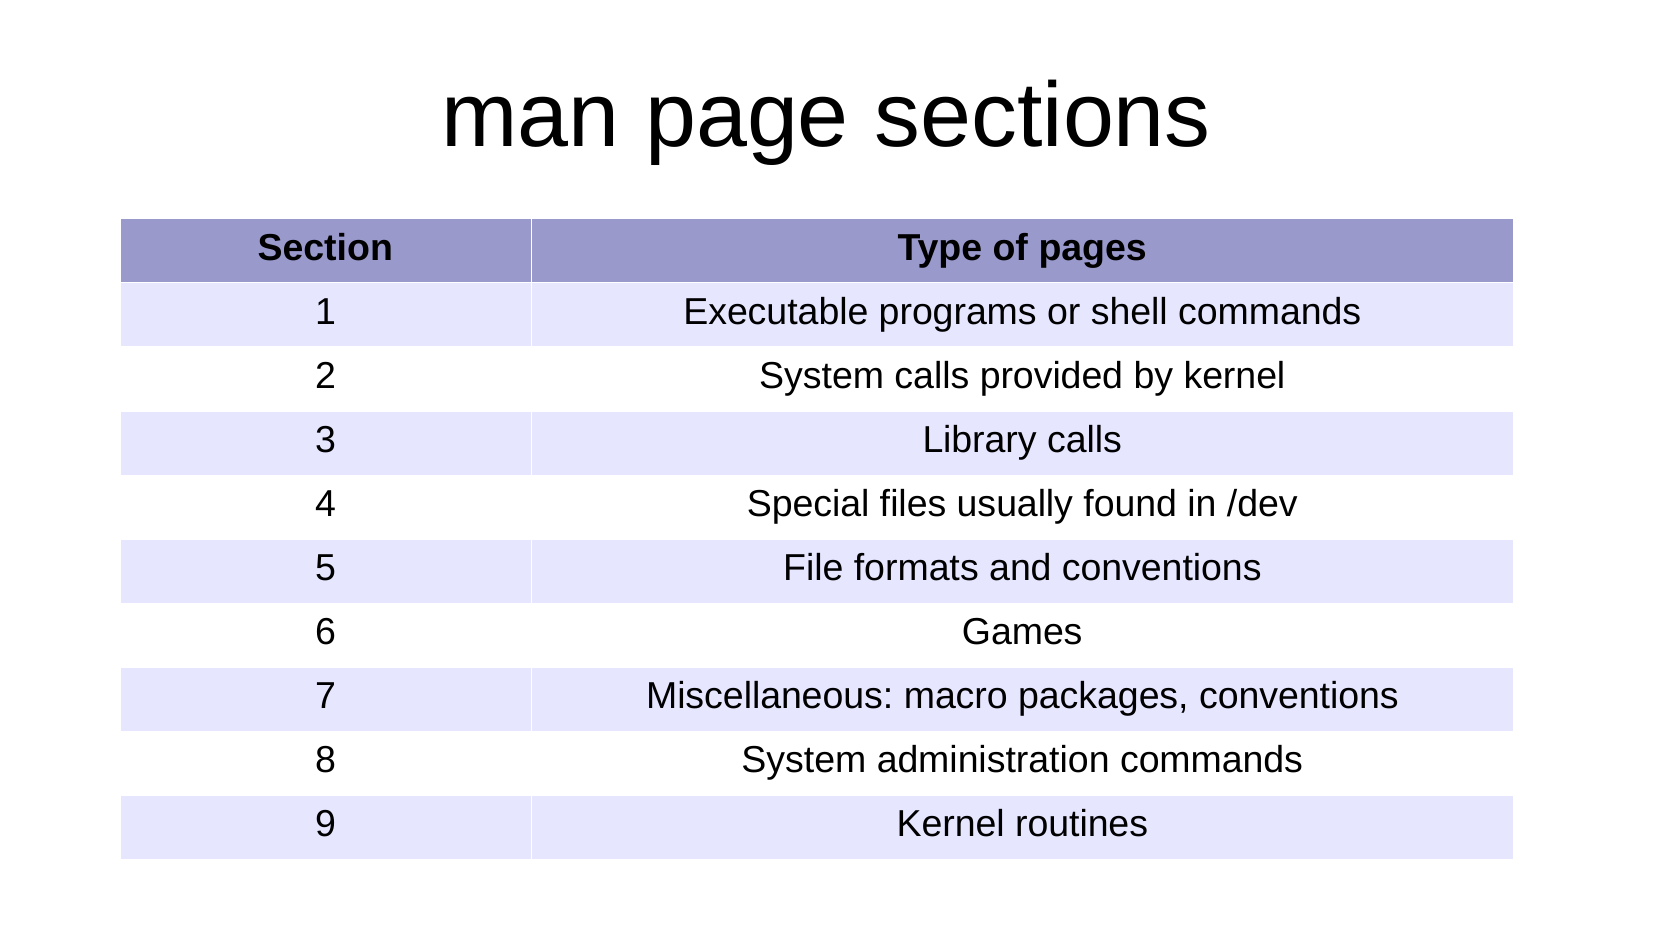

# man page sections
| Section | Type of pages |
| --- | --- |
| 1 | Executable programs or shell commands |
| 2 | System calls provided by kernel |
| 3 | Library calls |
| 4 | Special files usually found in /dev |
| 5 | File formats and conventions |
| 6 | Games |
| 7 | Miscellaneous: macro packages, conventions |
| 8 | System administration commands |
| 9 | Kernel routines |